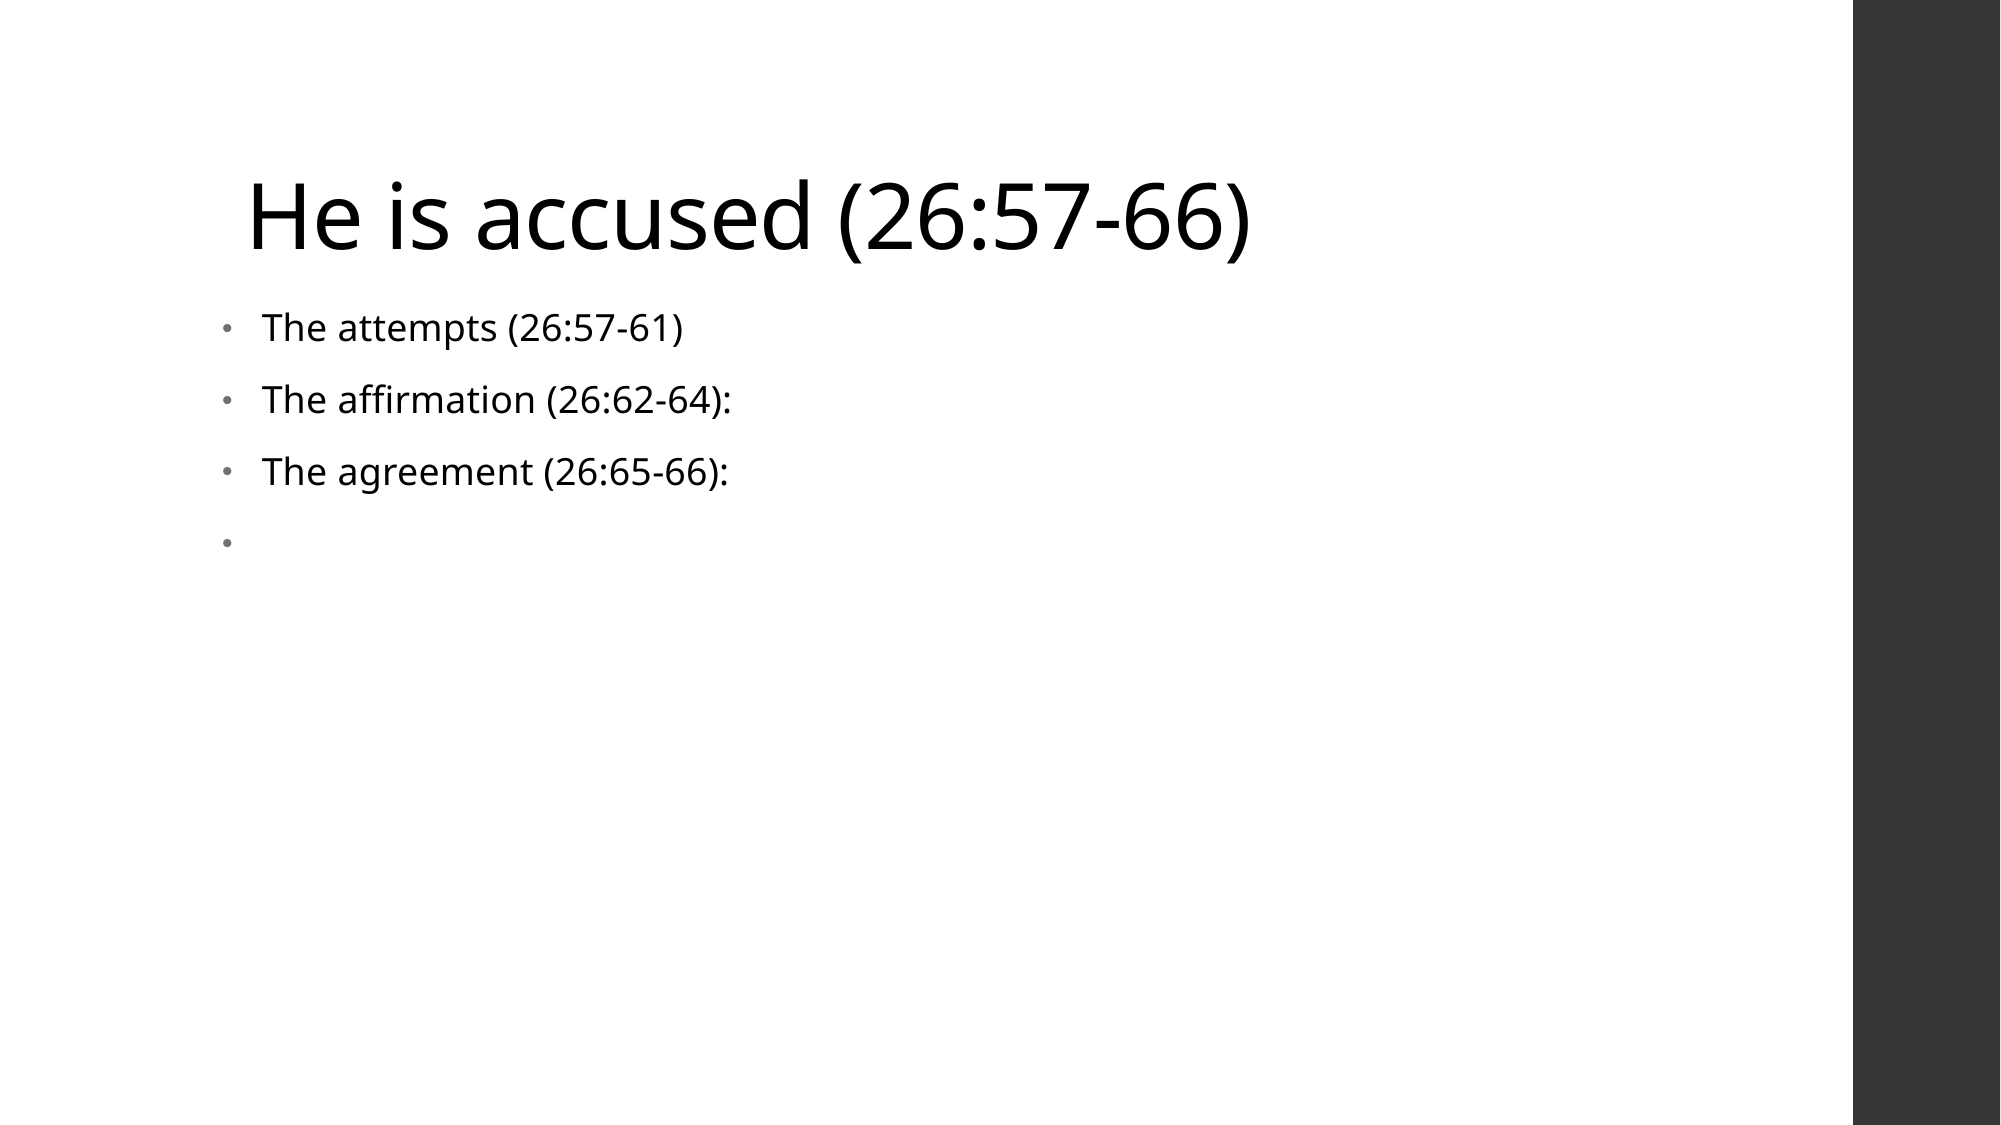

# He is accused (26:57-66)
 The attempts (26:57-61)
 The affirmation (26:62-64):
 The agreement (26:65-66):